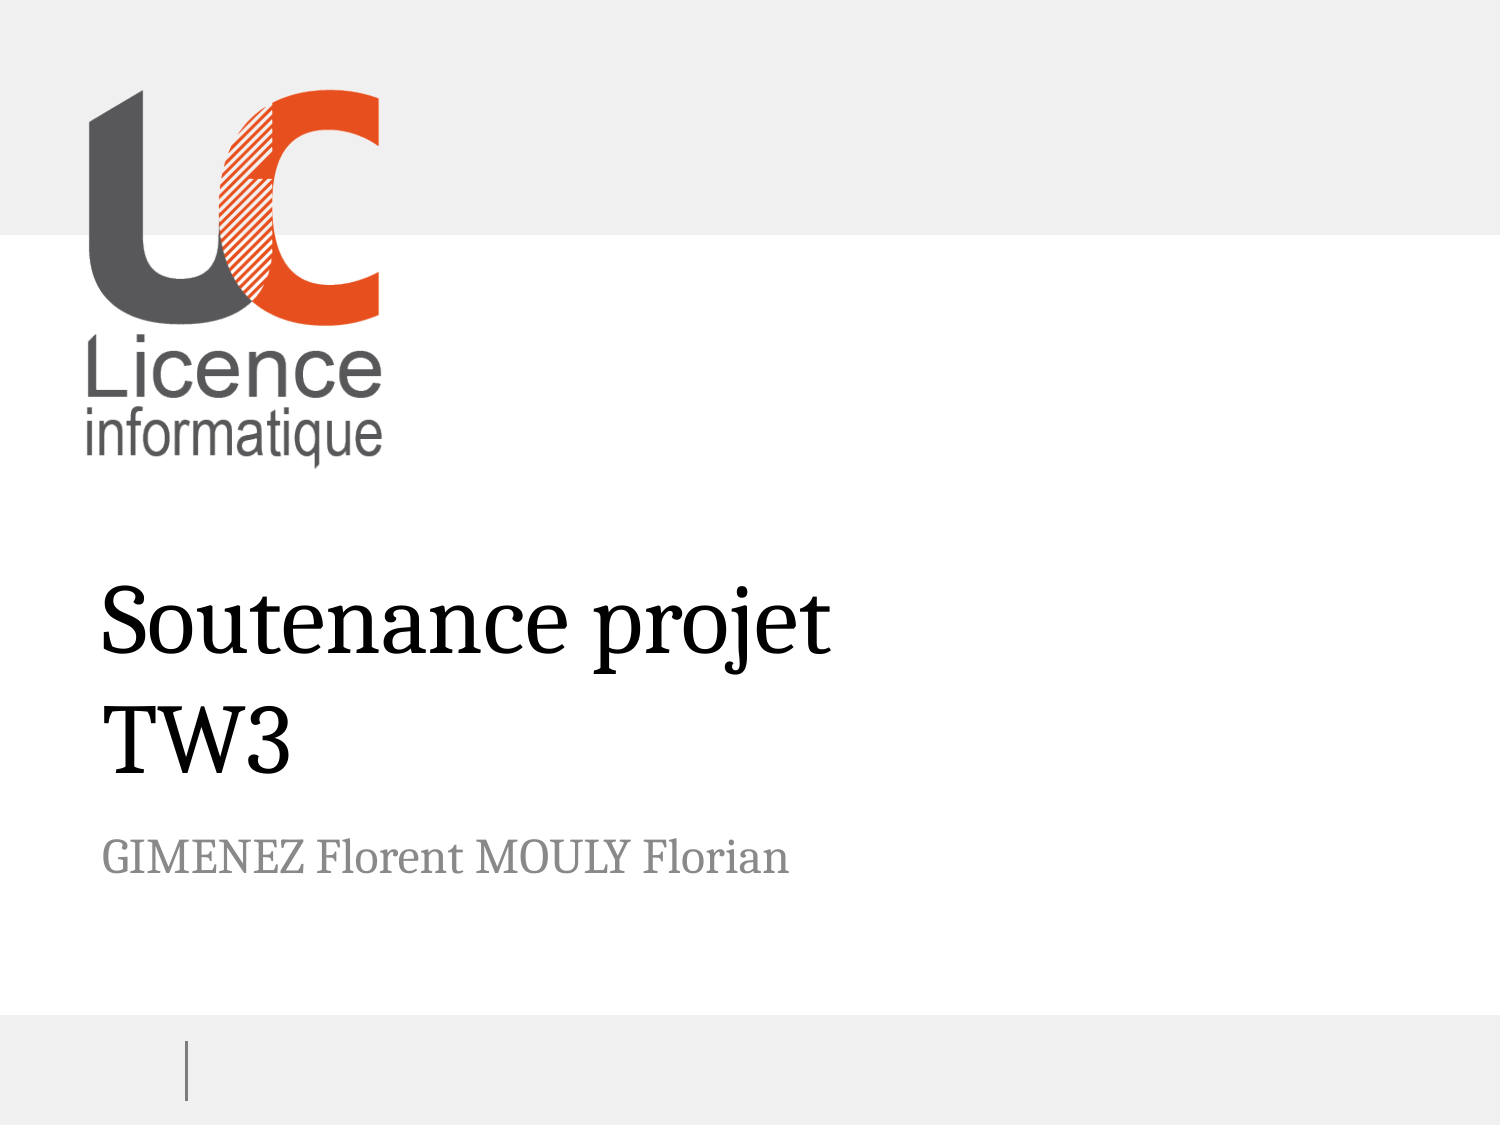

# Soutenance projet TW3
GIMENEZ Florent MOULY Florian